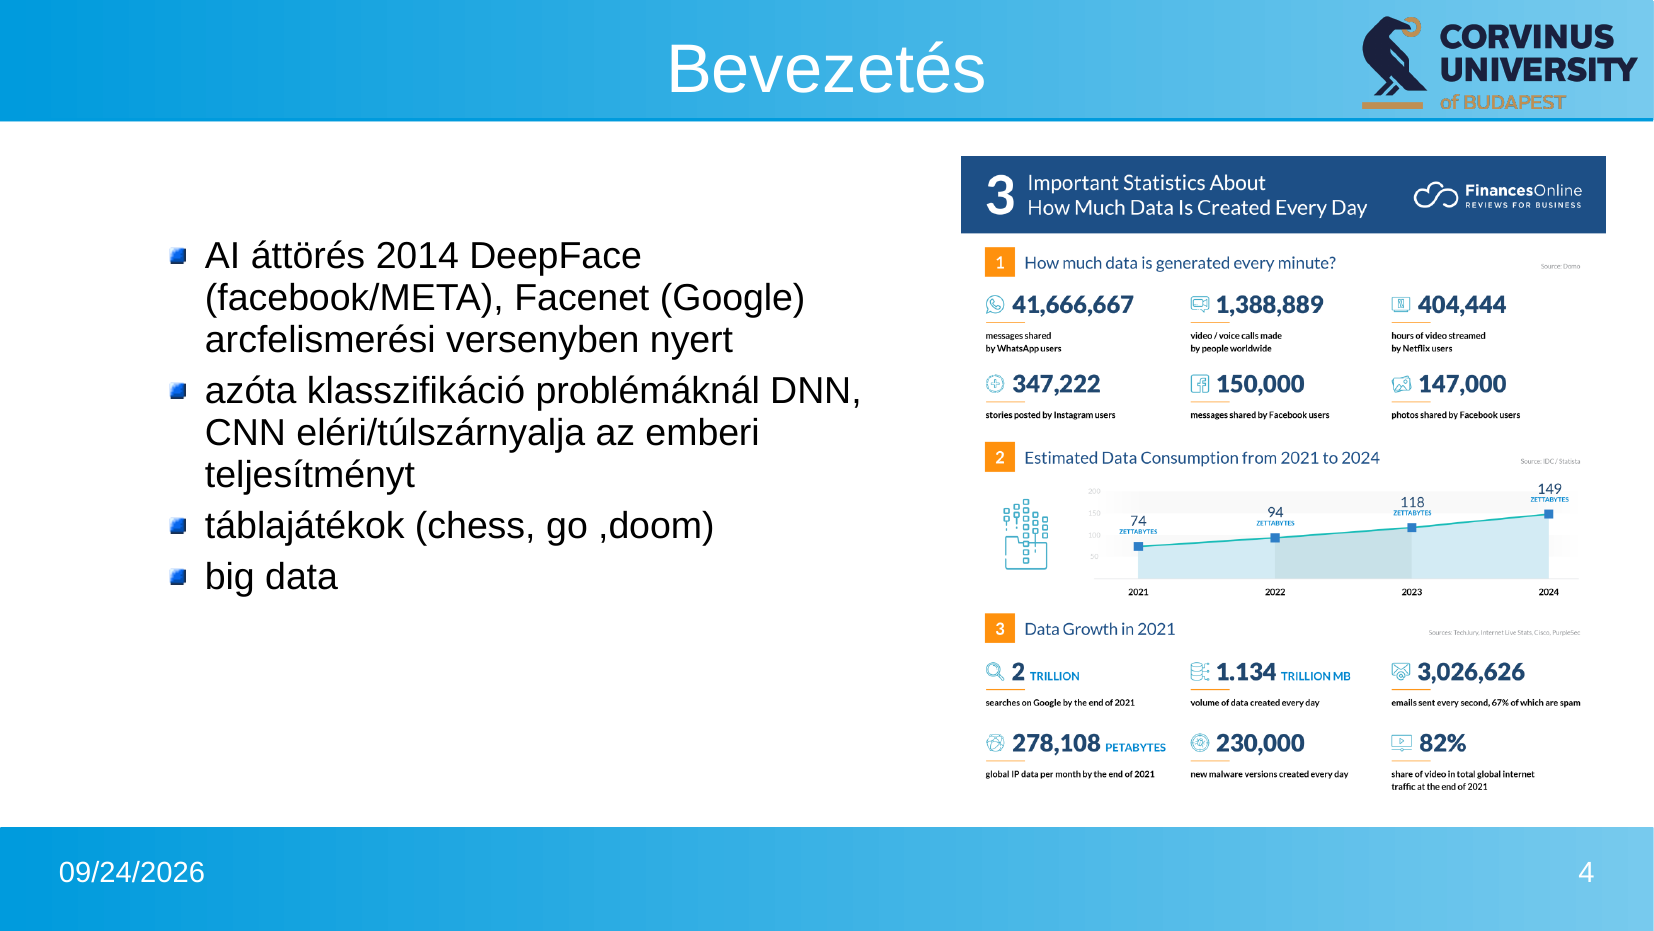

# Bevezetés
AI áttörés 2014 DeepFace (facebook/META), Facenet (Google) arcfelismerési versenyben nyert
azóta klasszifikáció problémáknál DNN, CNN eléri/túlszárnyalja az emberi teljesítményt
táblajátékok (chess, go ,doom)
big data
4